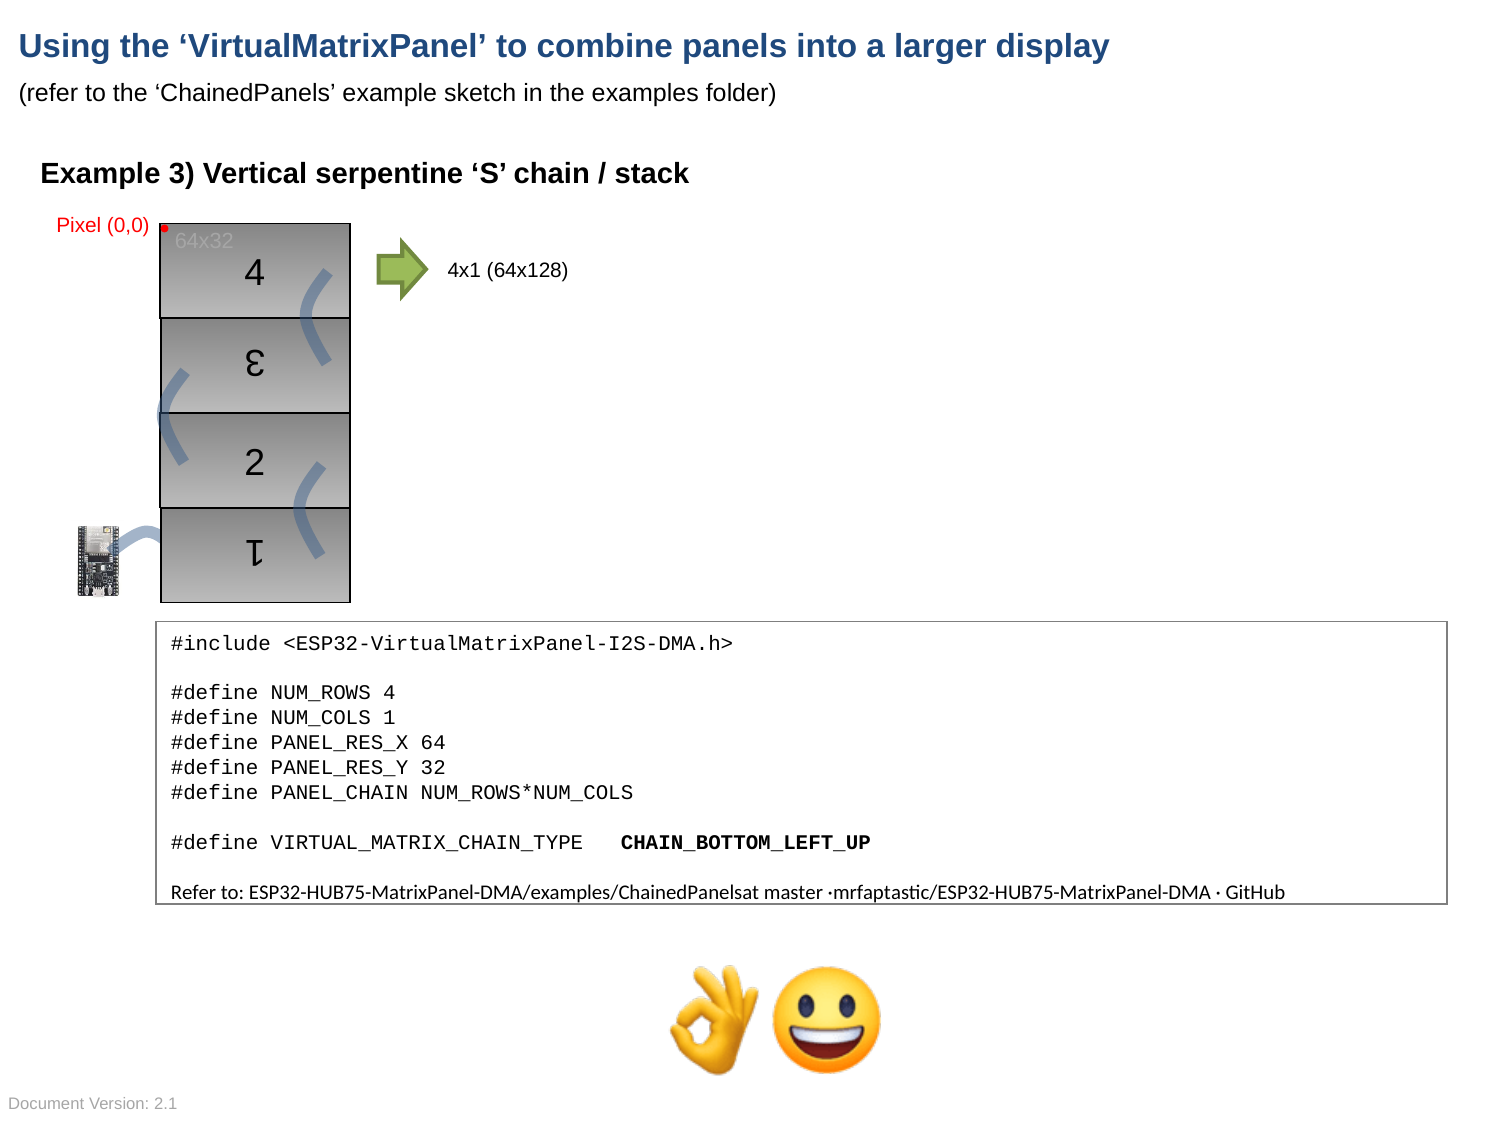

Using the ‘VirtualMatrixPanel’ to combine panels into a larger display
(refer to the ‘ChainedPanels’ example sketch in the examples folder)
Example 3) Vertical serpentine ‘S’ chain / stack
Pixel (0,0)
64x32
4
4x1 (64x128)
3
2
1
#include <ESP32-VirtualMatrixPanel-I2S-DMA.h>
#define NUM_ROWS 4
#define NUM_COLS 1
#define PANEL_RES_X 64 
#define PANEL_RES_Y 32
#define PANEL_CHAIN NUM_ROWS*NUM_COLS
#define VIRTUAL_MATRIX_CHAIN_TYPE 	CHAIN_BOTTOM_LEFT_UP
Refer to: ESP32-HUB75-MatrixPanel-DMA/examples/ChainedPanelsat master ·mrfaptastic/ESP32-HUB75-MatrixPanel-DMA · GitHub